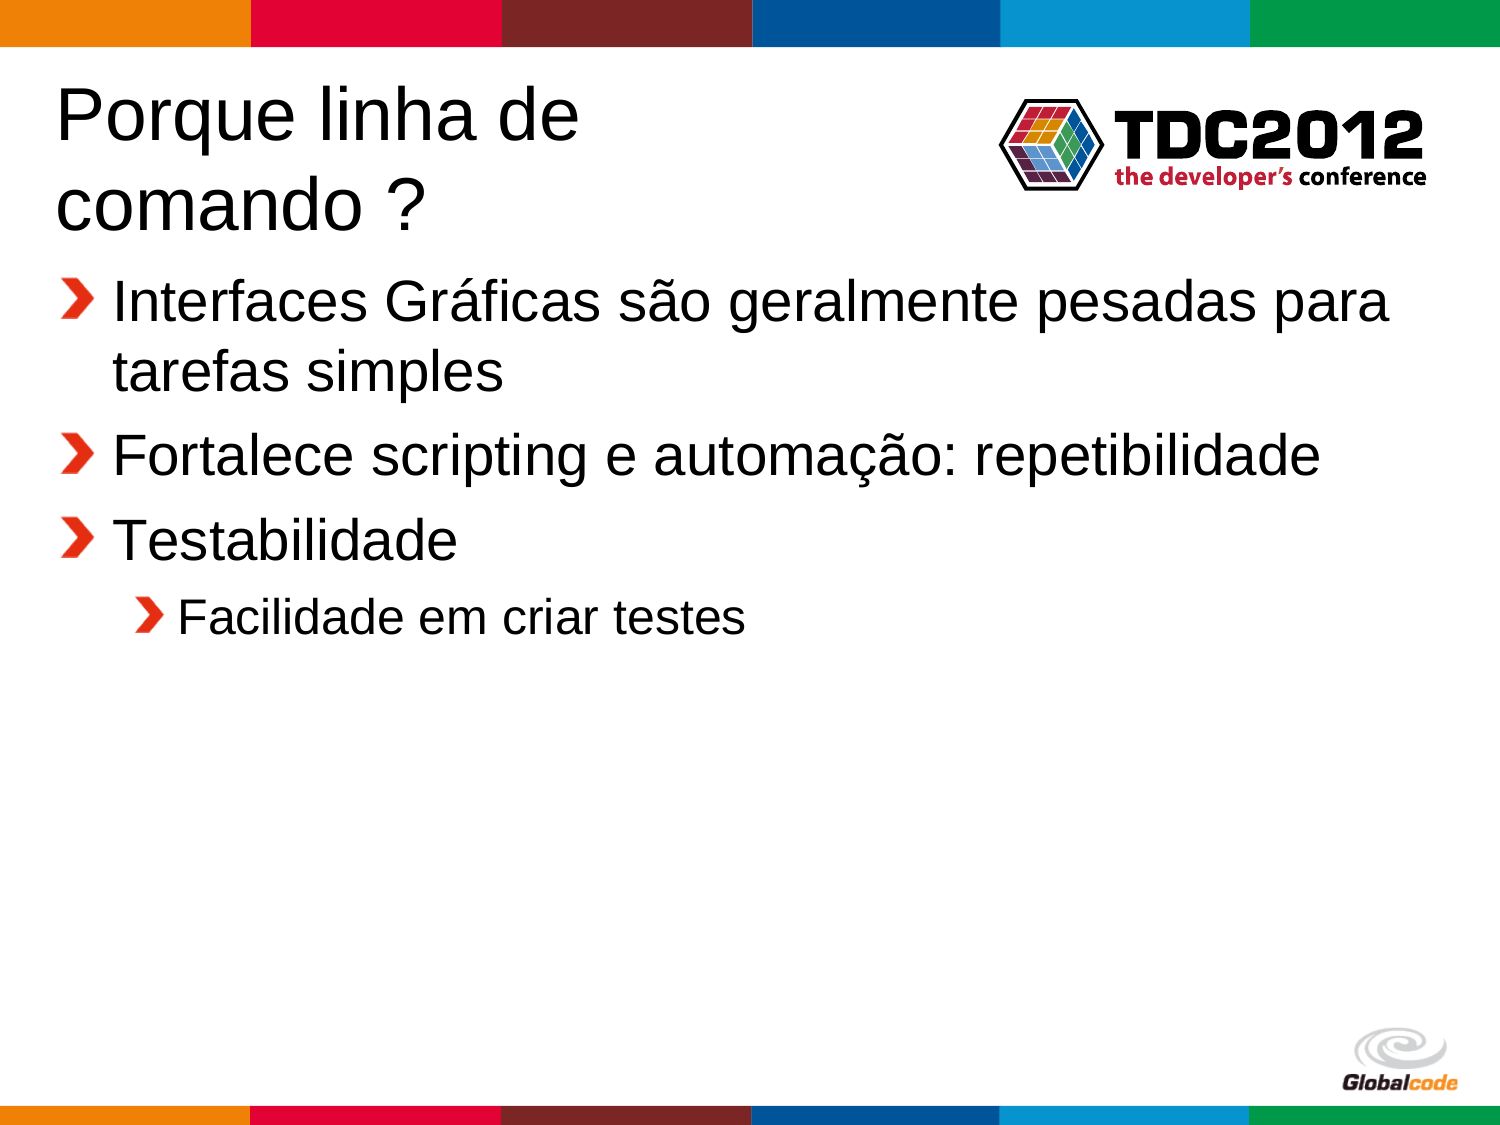

# Porque linha de comando ?
Interfaces Gráficas são geralmente pesadas para tarefas simples
Fortalece scripting e automação: repetibilidade
Testabilidade
Facilidade em criar testes